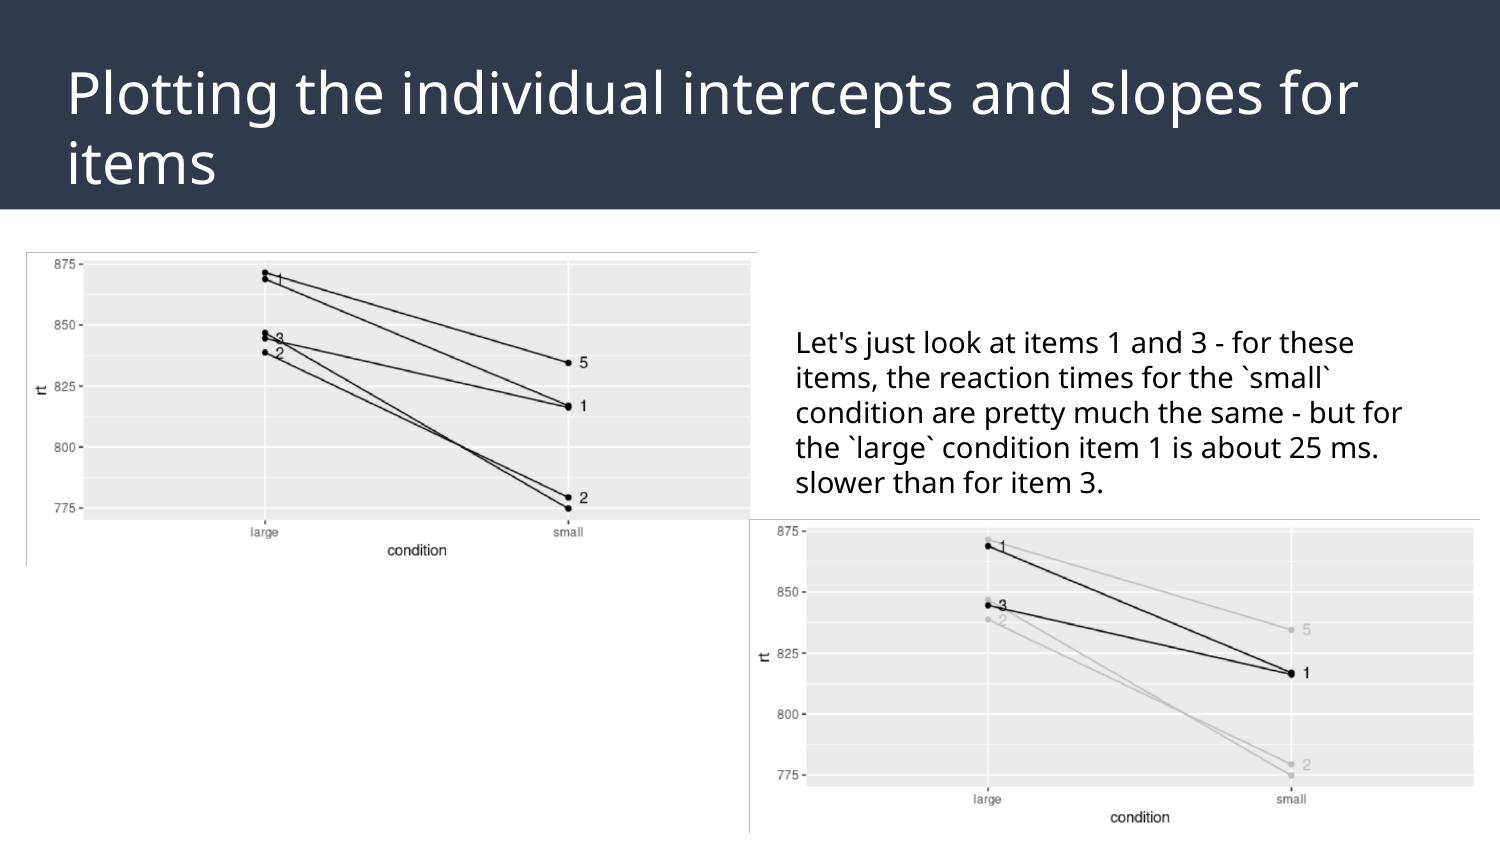

# Plotting the individual intercepts and slopes for items
Let's just look at items 1 and 3 - for these items, the reaction times for the `small` condition are pretty much the same - but for the `large` condition item 1 is about 25 ms. slower than for item 3.